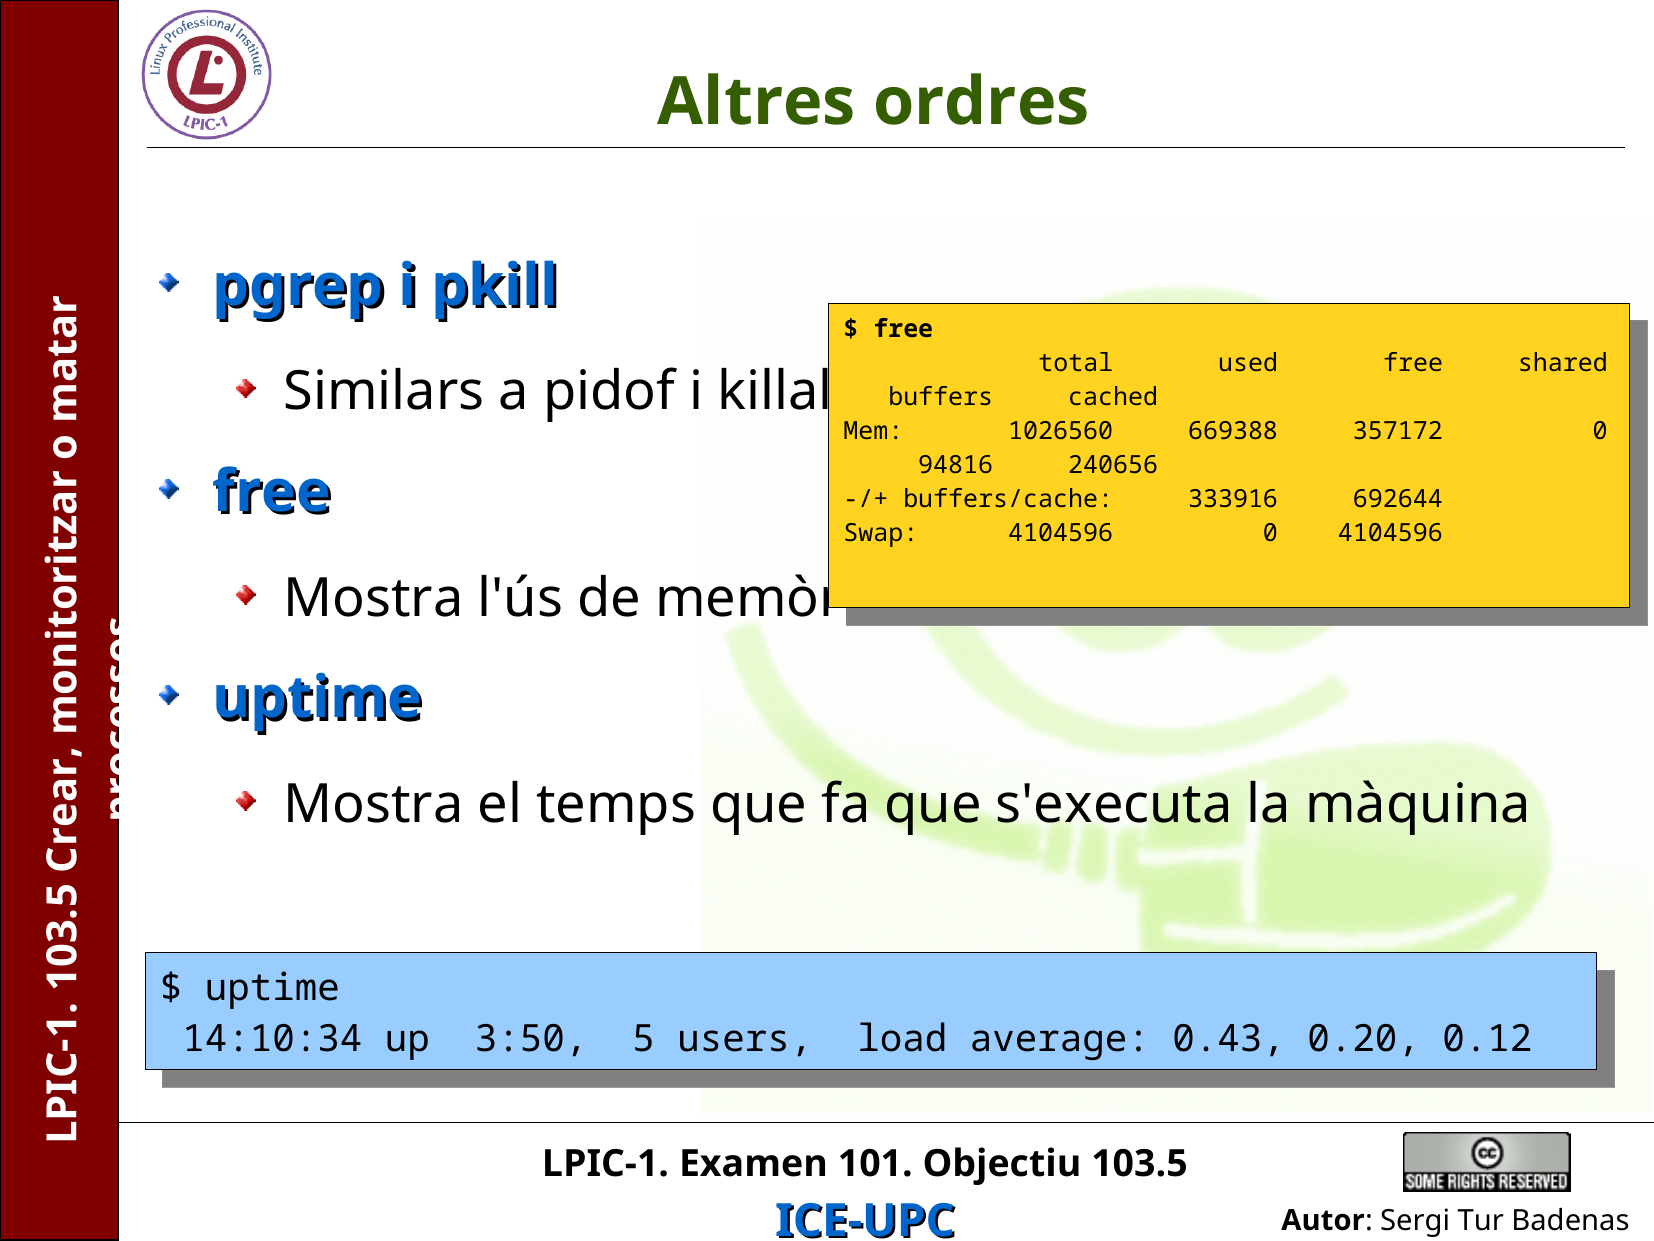

# Altres ordres
pgrep i pkill
Similars a pidof i killall
free
Mostra l'ús de memòria al sistema
uptime
Mostra el temps que fa que s'executa la màquina
$ free
 total used free shared buffers cached
Mem: 1026560 669388 357172 0 94816 240656
-/+ buffers/cache: 333916 692644
Swap: 4104596 0 4104596
$ uptime
 14:10:34 up 3:50, 5 users, load average: 0.43, 0.20, 0.12